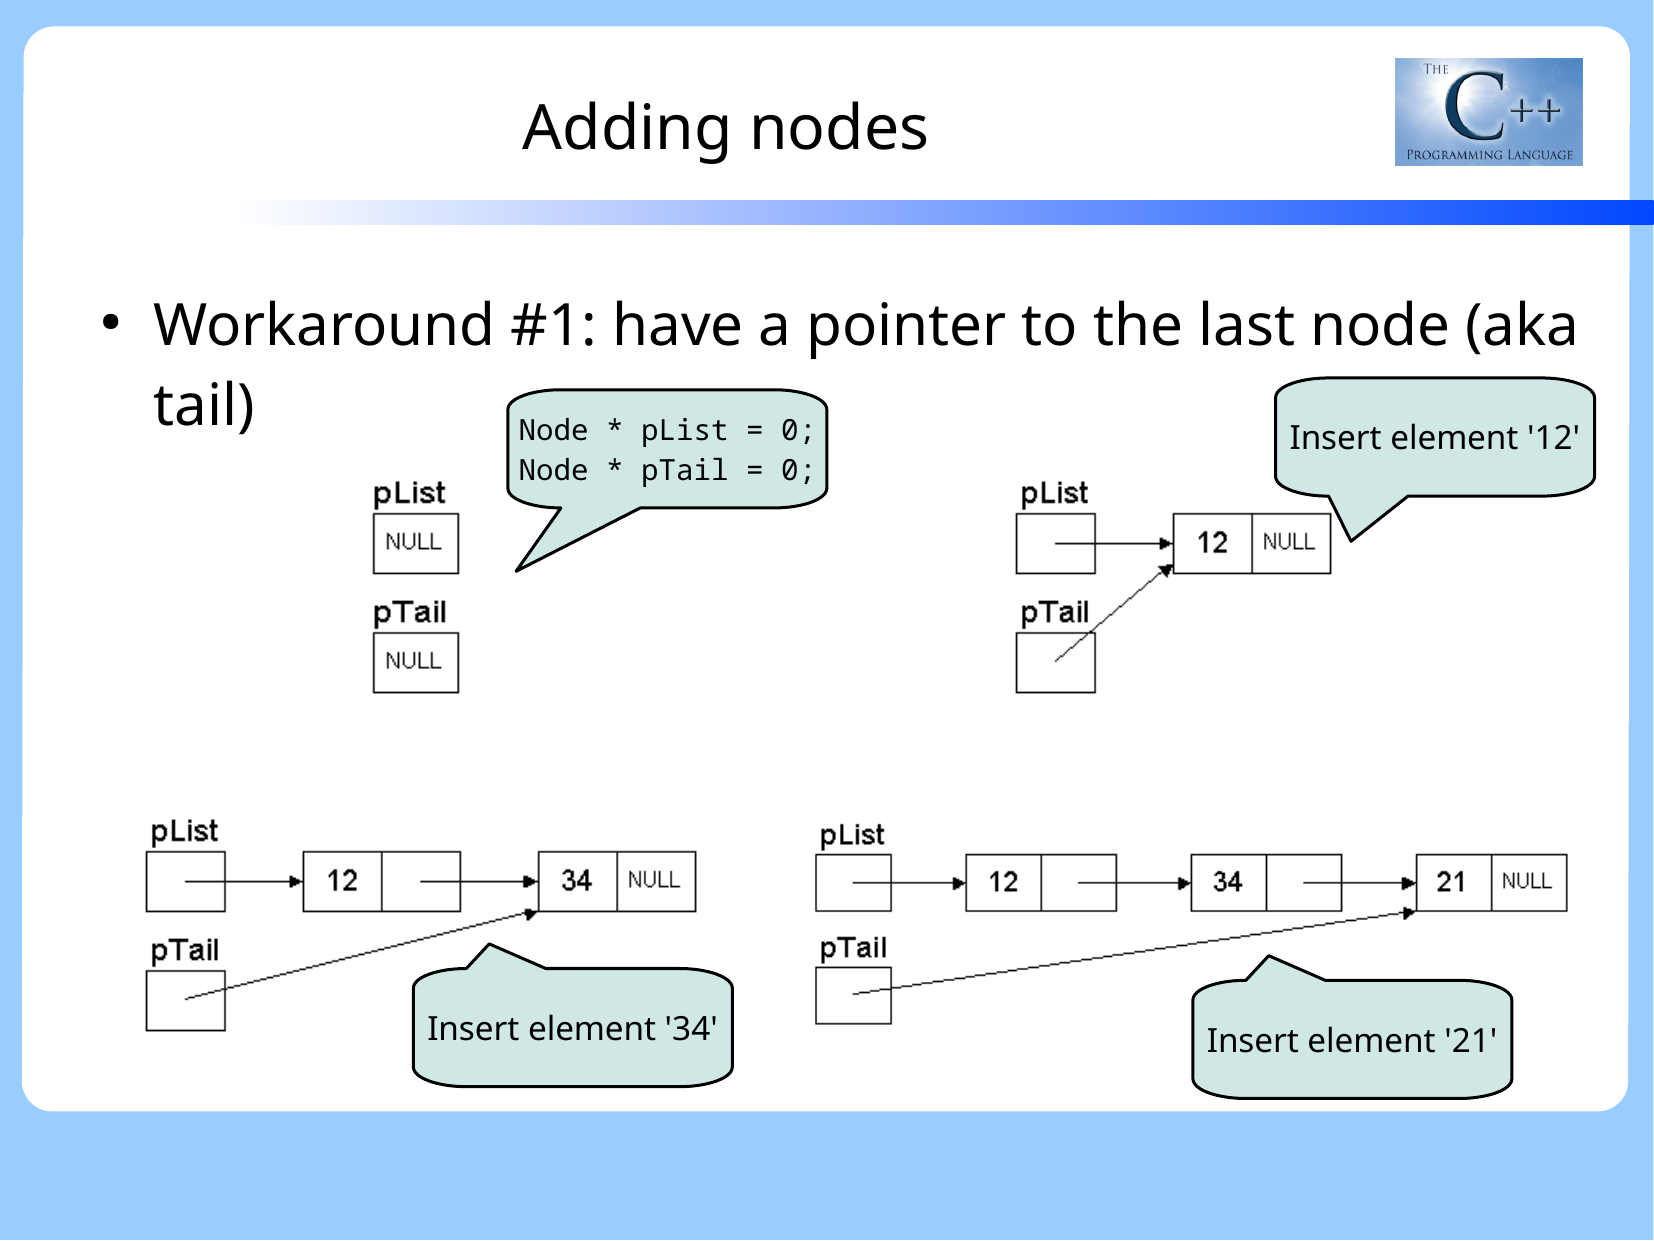

# Adding nodes
Workaround #1: have a pointer to the last node (aka tail)
Insert element '12'
Node * pList = 0;
Node * pTail = 0;
Insert element '34'
Insert element '21'